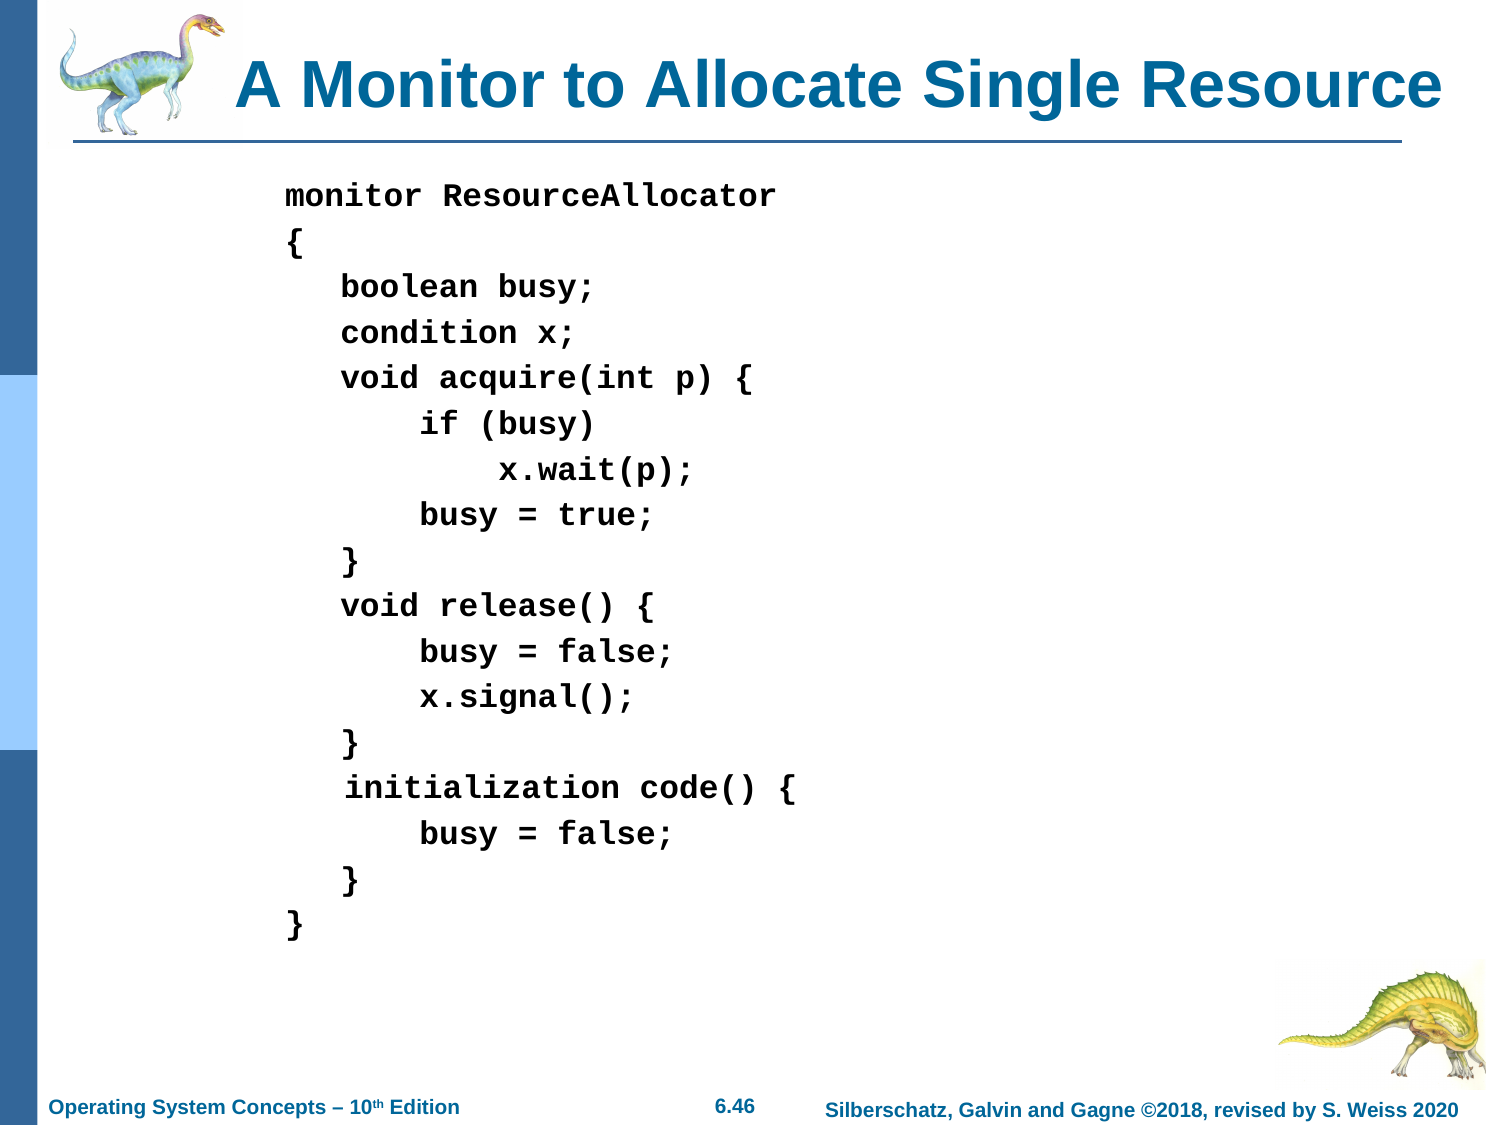

# A Monitor to Allocate Single Resource
monitor ResourceAllocator
{
	boolean busy;
	condition x;
	void acquire(int p) {
		 if (busy)
			 x.wait(p);
		 busy = true;
	}
	void release() {
		 busy = false;
	 x.signal();
	}
 initialization code() {
	 busy = false;
	}
}